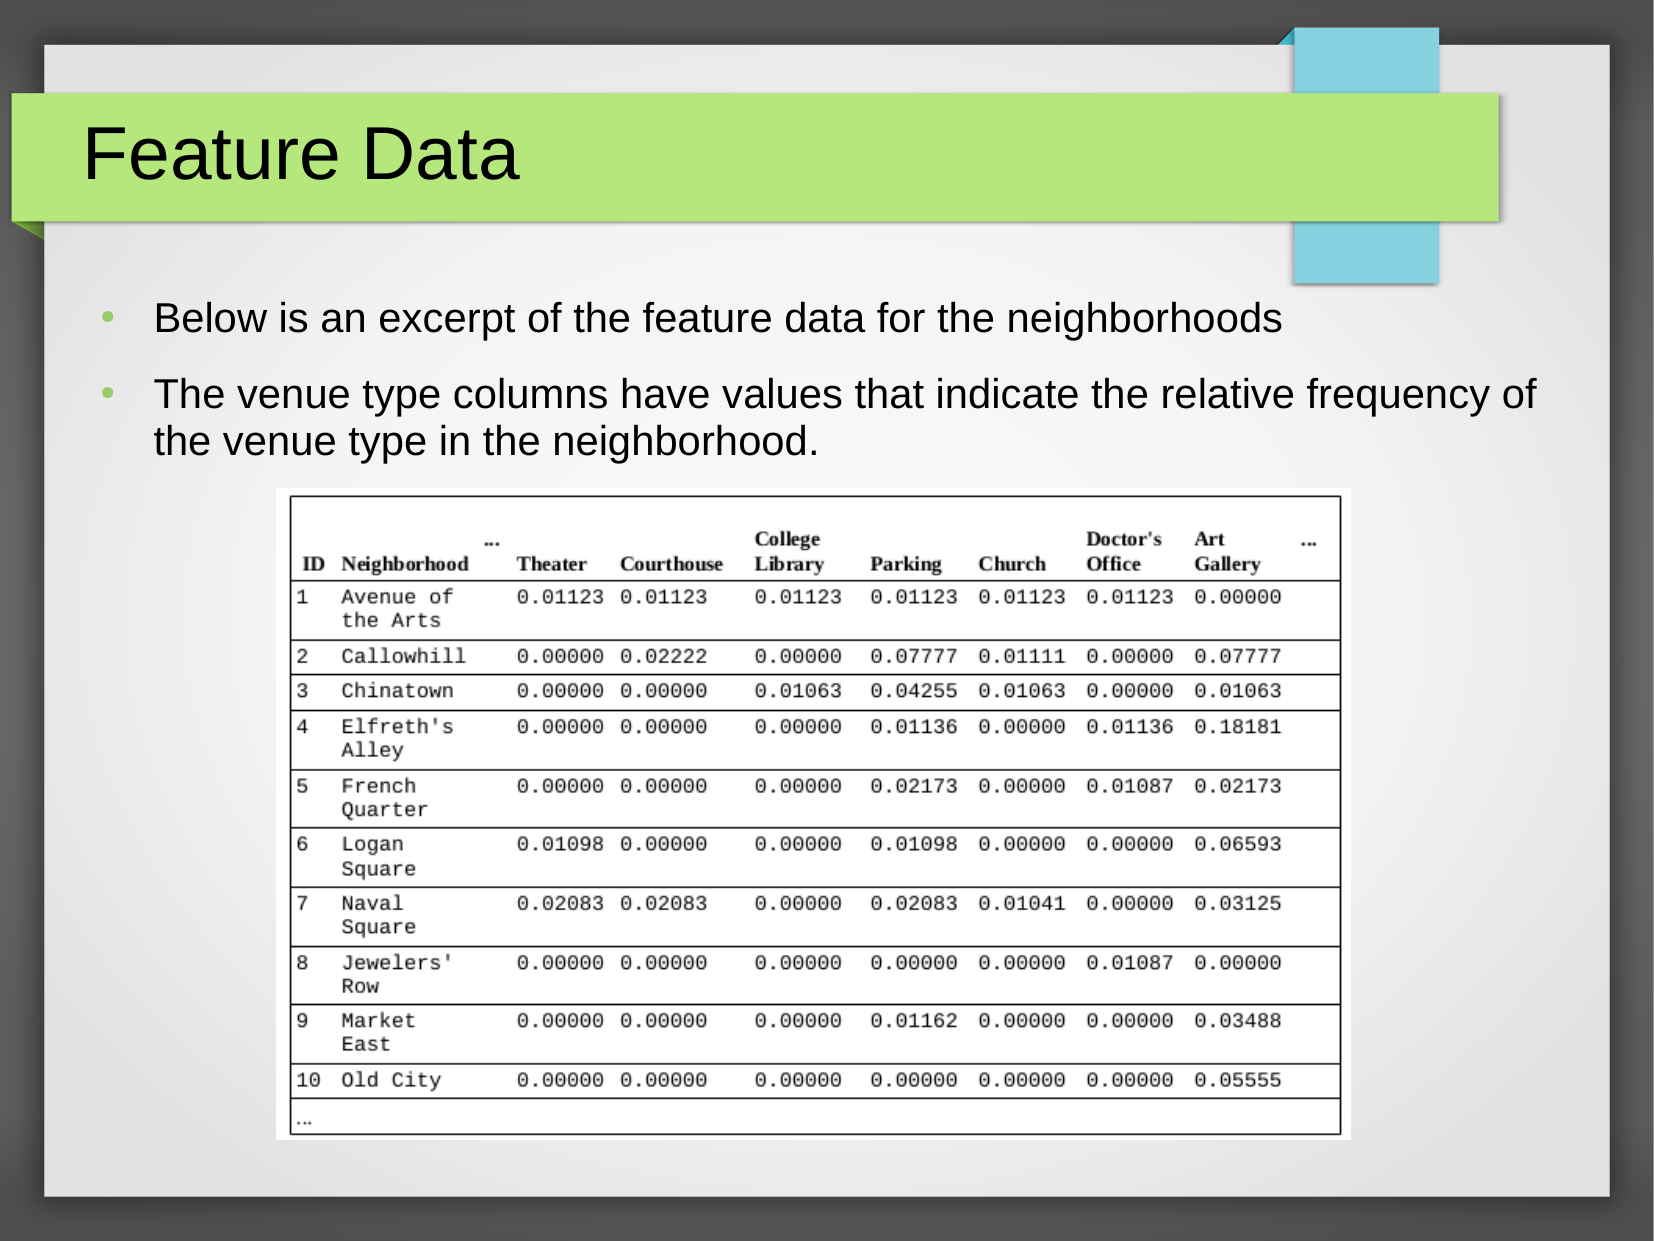

# Feature Data
Below is an excerpt of the feature data for the neighborhoods
The venue type columns have values that indicate the relative frequency of the venue type in the neighborhood.